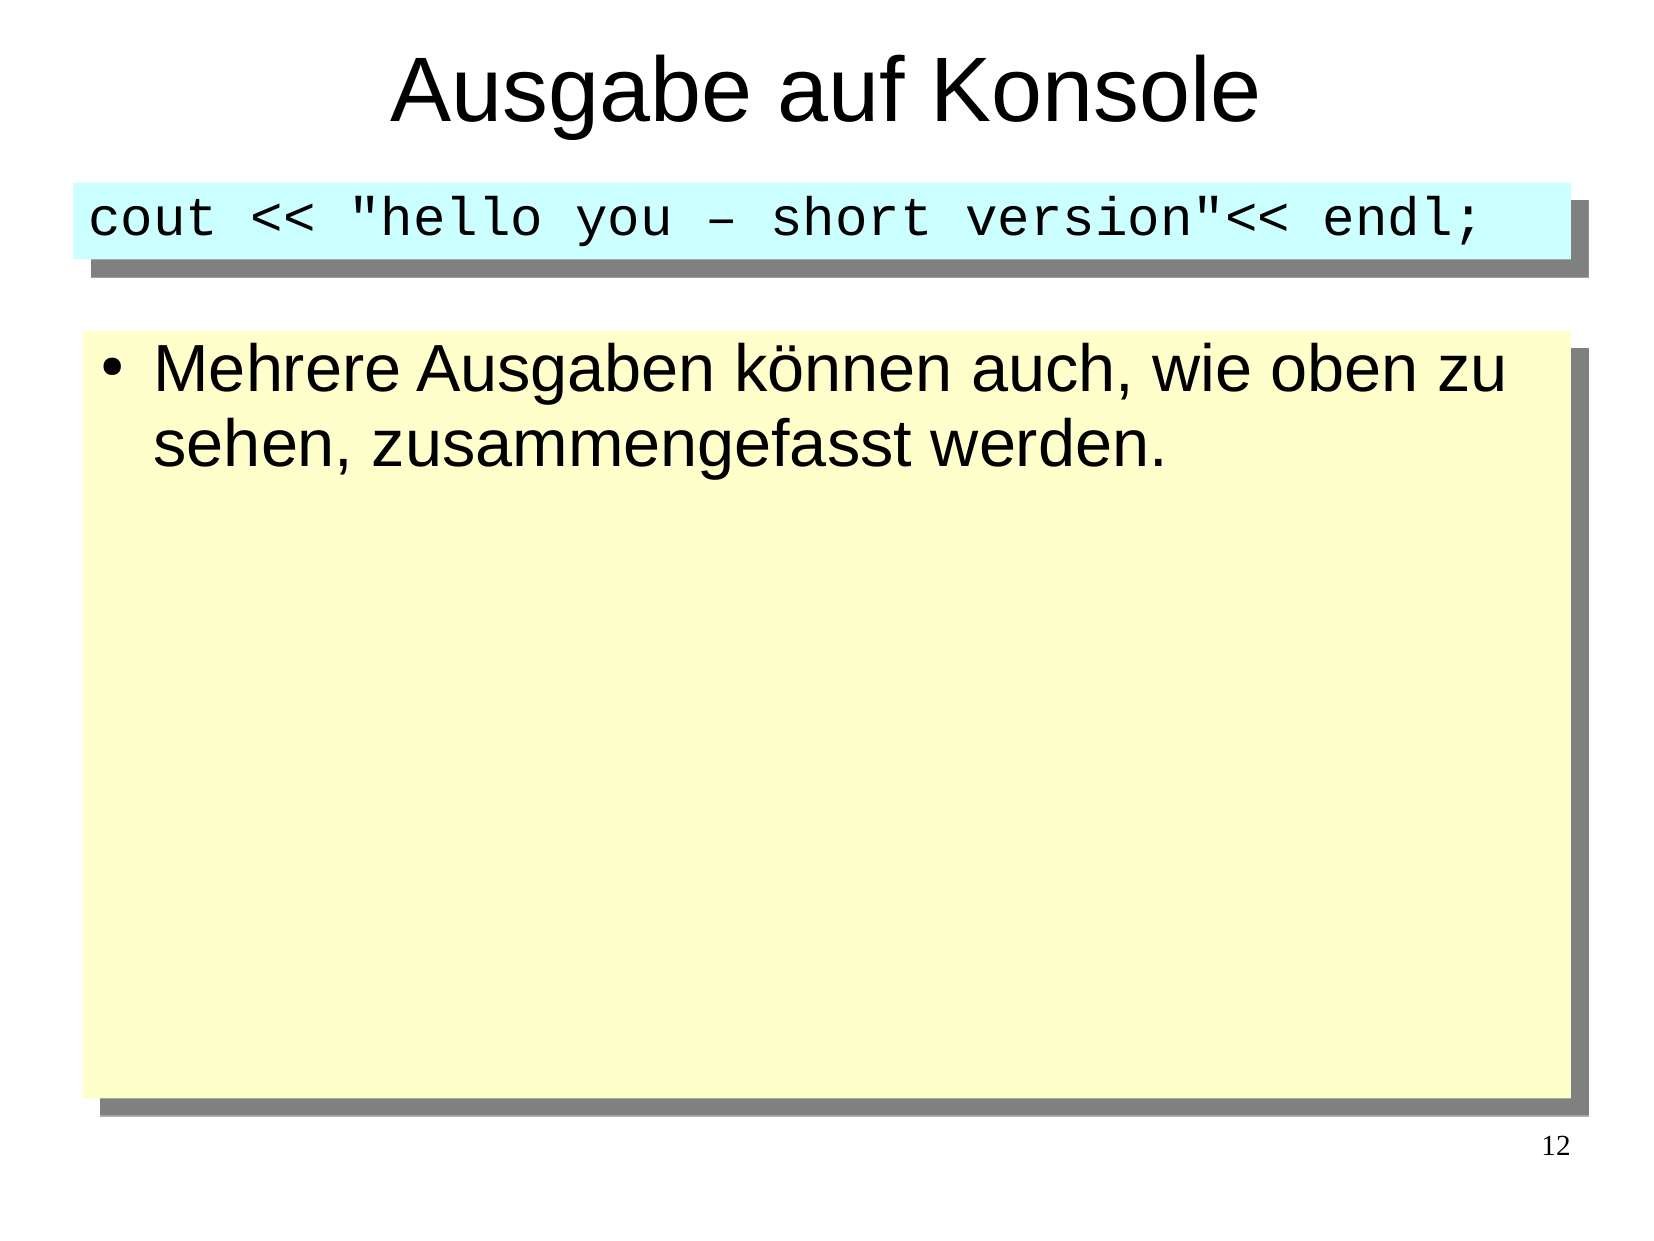

# Ausgabe auf Konsole
cout << "hello you – short version"<< endl;
Mehrere Ausgaben können auch, wie oben zu sehen, zusammengefasst werden.
12